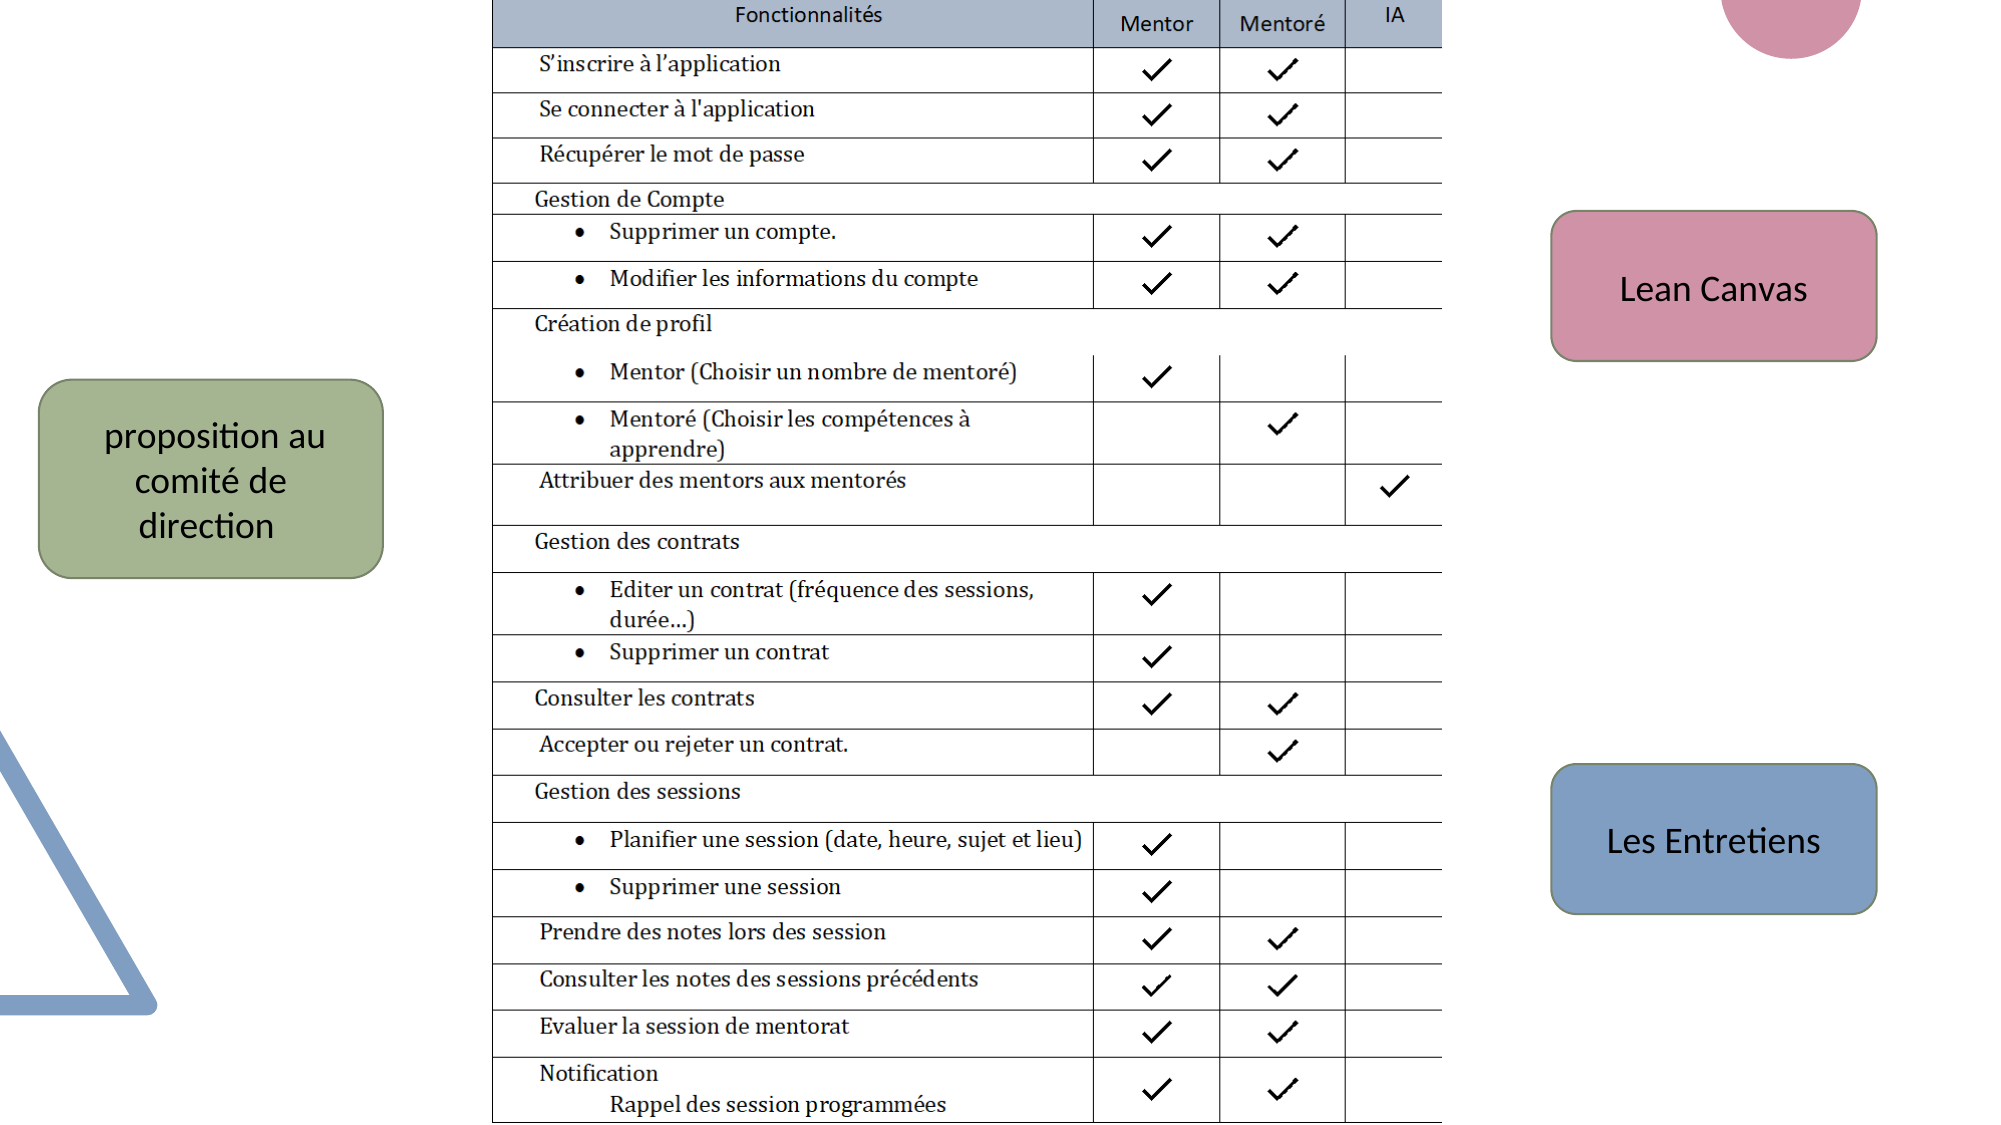

Lean Canvas
 proposition au comité de direction
Les Entretiens